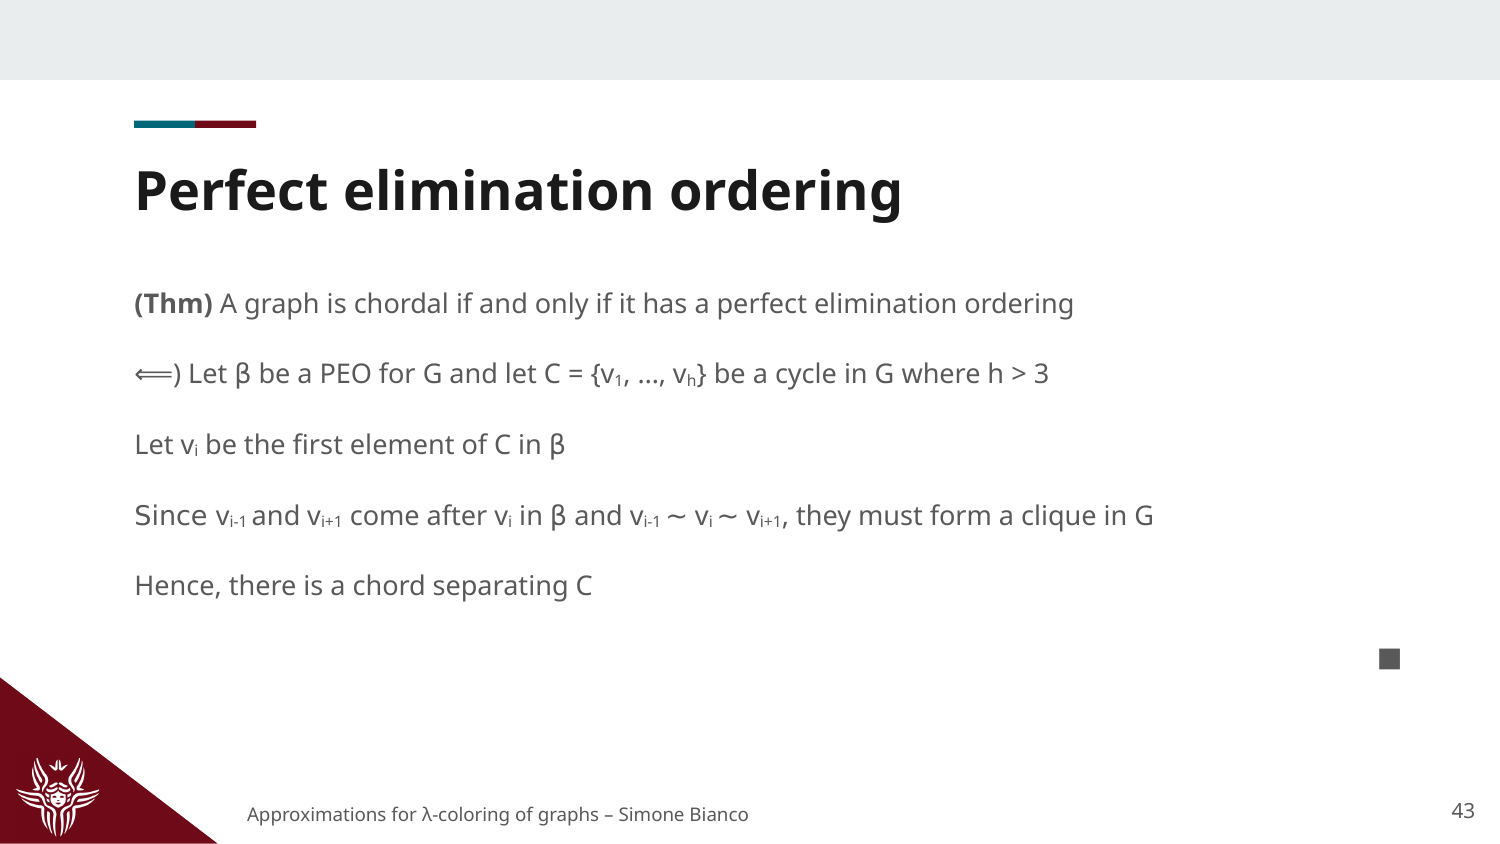

# Perfect elimination ordering
(Thm) A graph is chordal if and only if it has a perfect elimination ordering
⟸) Let β be a PEO for G and let C = {v1, …, vh} be a cycle in G where h > 3
Let vi be the first element of C in β
Since vi-1 and vi+1 come after vi in β and vi-1 ~ vi ~ vi+1, they must form a clique in G
Hence, there is a chord separating C
■
Approximations for λ-coloring of graphs – Simone Bianco